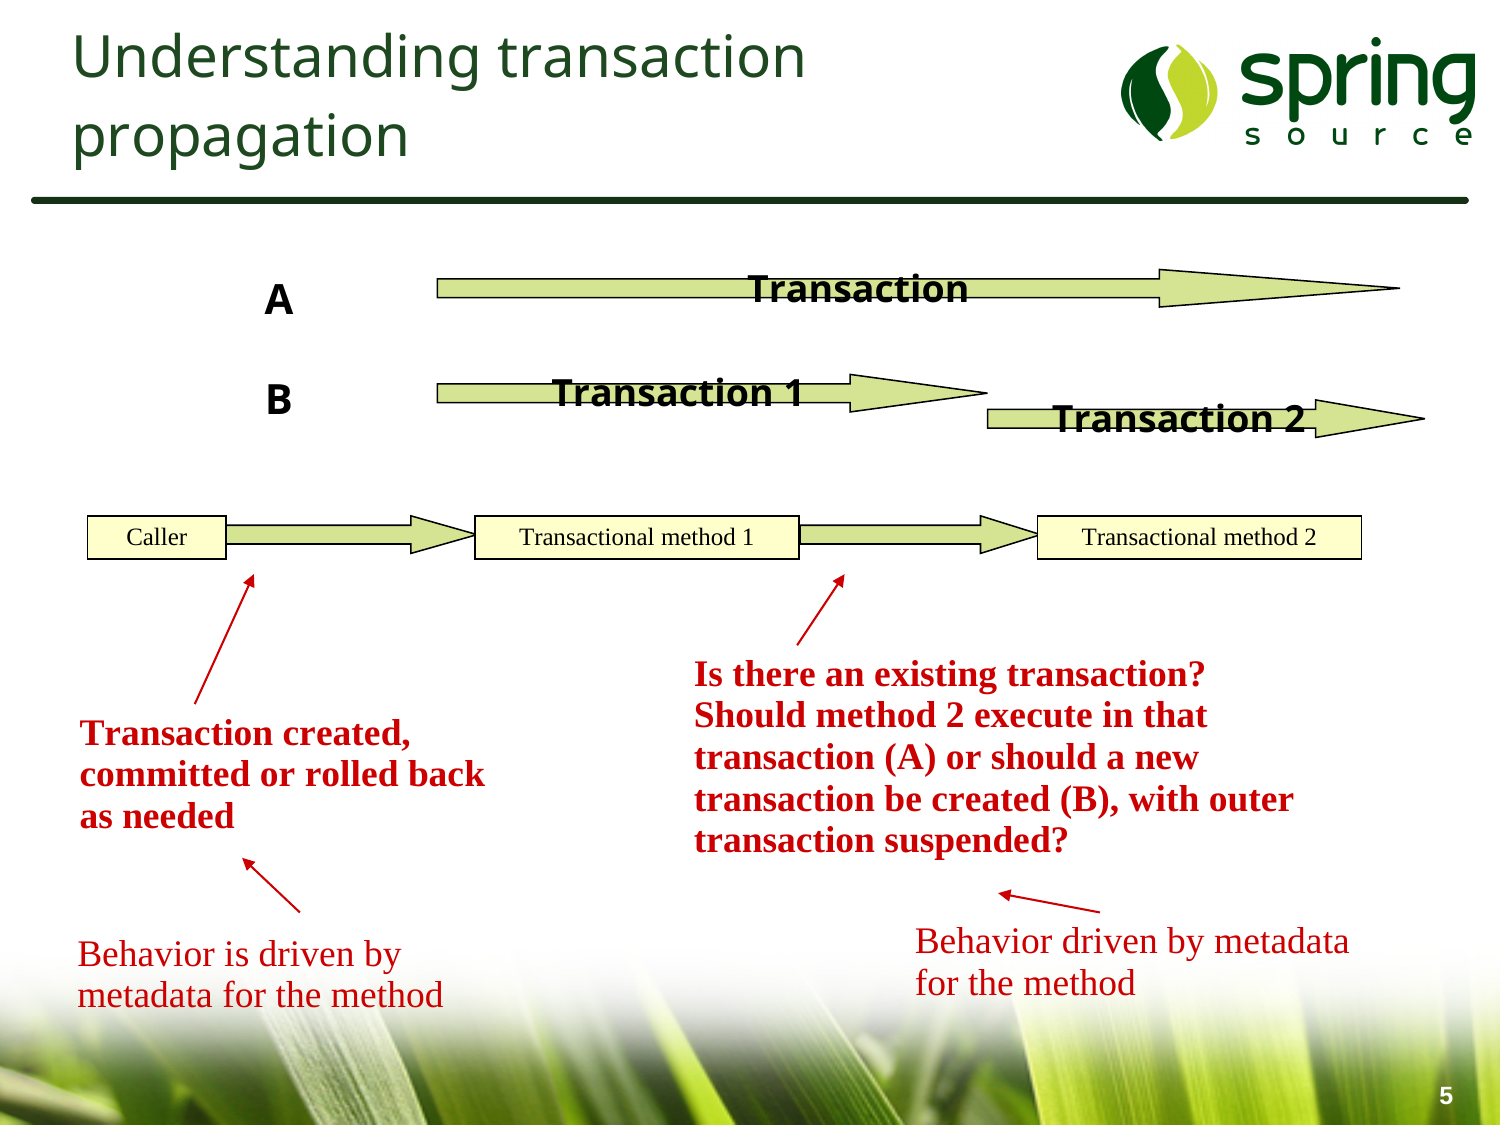

# Understanding transaction propagation
A
Transaction
B
Transaction 1
Transaction 2
Caller
Transactional method 1
Transactional method 2
Is there an existing transaction?
Should method 2 execute in that transaction (A) or should a new transaction be created (B), with outer transaction suspended?
Transaction created,
committed or rolled back as needed
Behavior driven by metadata for the method
Behavior is driven by metadata for the method